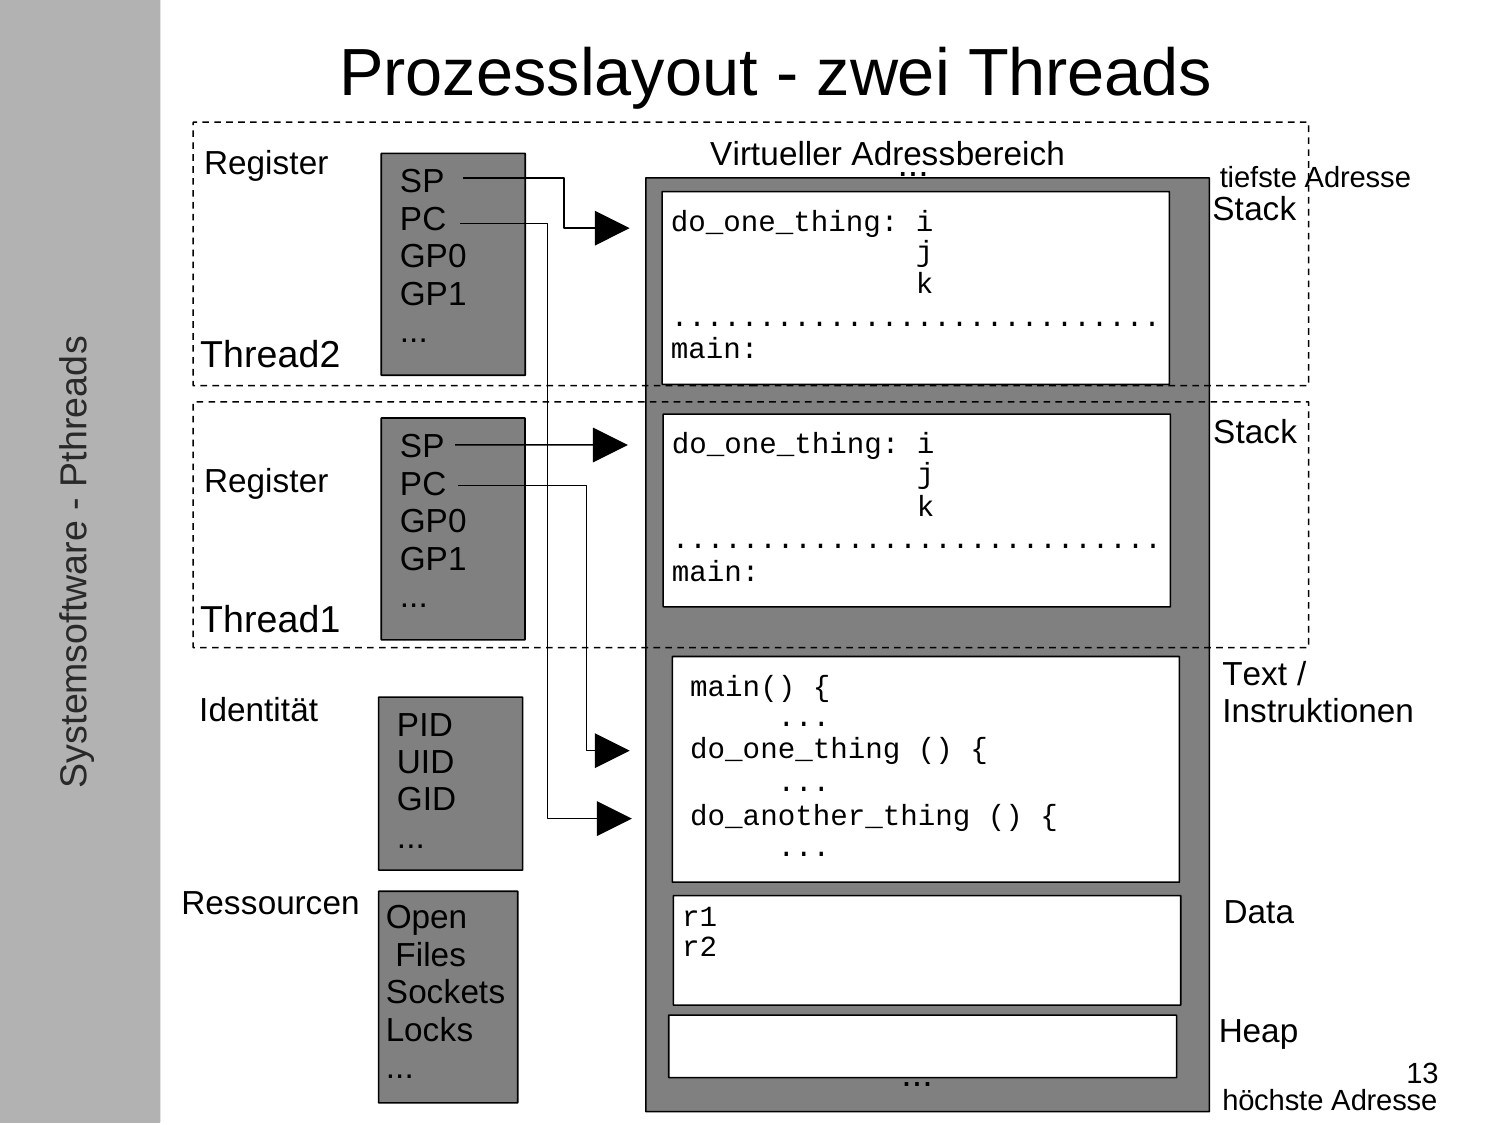

Prozesslayout - zwei Threads
Virtueller Adressbereich
Register
SP
PC
GP0
GP1
...
...
do_one_thing: i
 j
 k
............................
main:
Stack
tiefste Adresse
Thread2
do_one_thing: i
 j
 k
............................
main:
Stack
SP
PC
GP0
GP1
...
Register
Systemsoftware - Pthreads
Thread1
 main() {
 ...
 do_one_thing () {
 ...
 do_another_thing () {
 ...
Text /
Instruktionen
Identität
PID
UID
GID
...
Ressourcen
Open
 Files
Sockets
Locks
...
r1
r2
Data
Heap
...
höchste Adresse